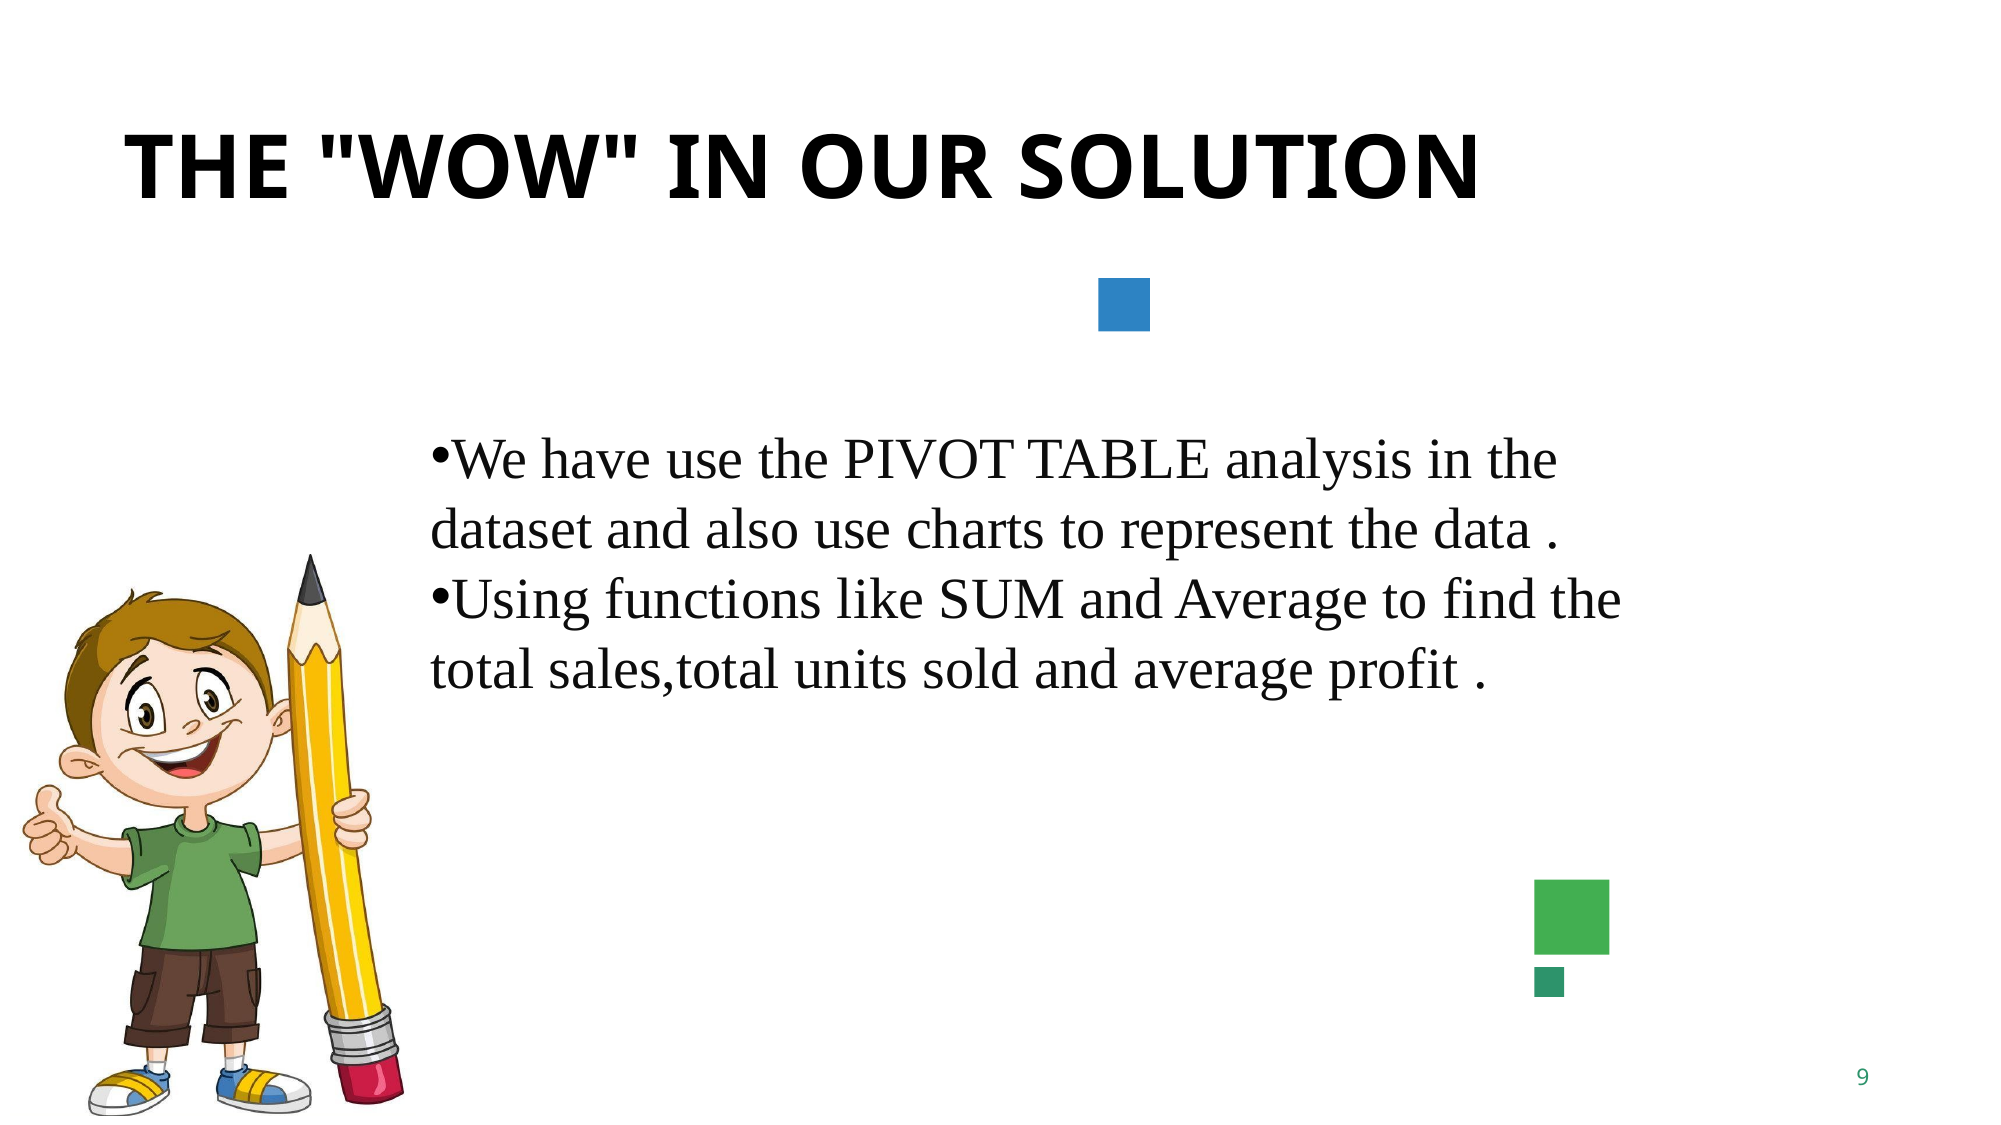

# THE "WOW" IN OUR SOLUTION
We have use the PIVOT TABLE analysis in the dataset and also use charts to represent the data .
Using functions like SUM and Average to find the total sales,total units sold and average profit .
3/21/2024 Annual Review